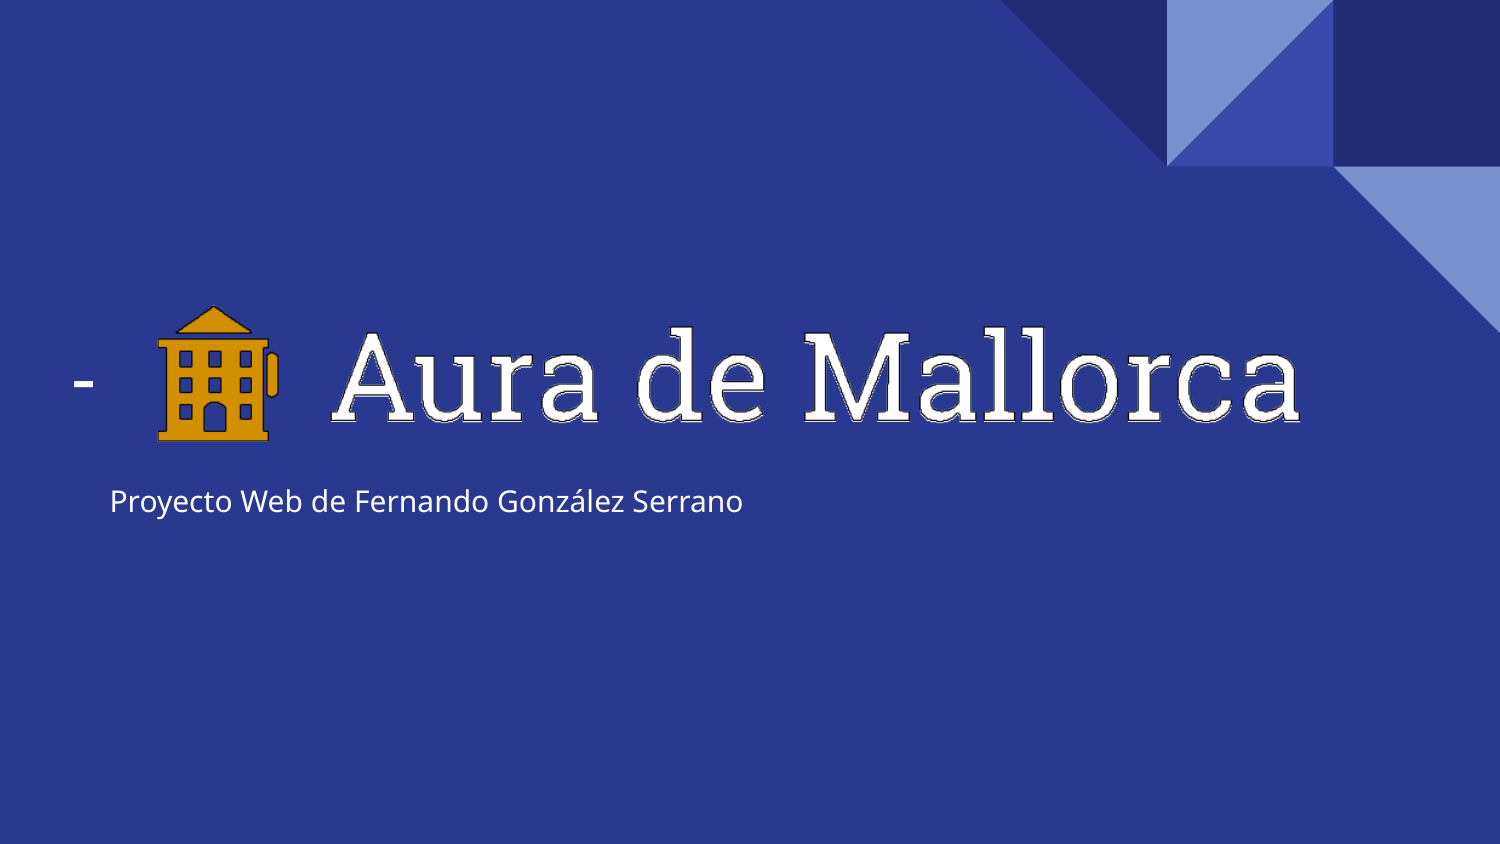

# -
Proyecto Web de Fernando González Serrano